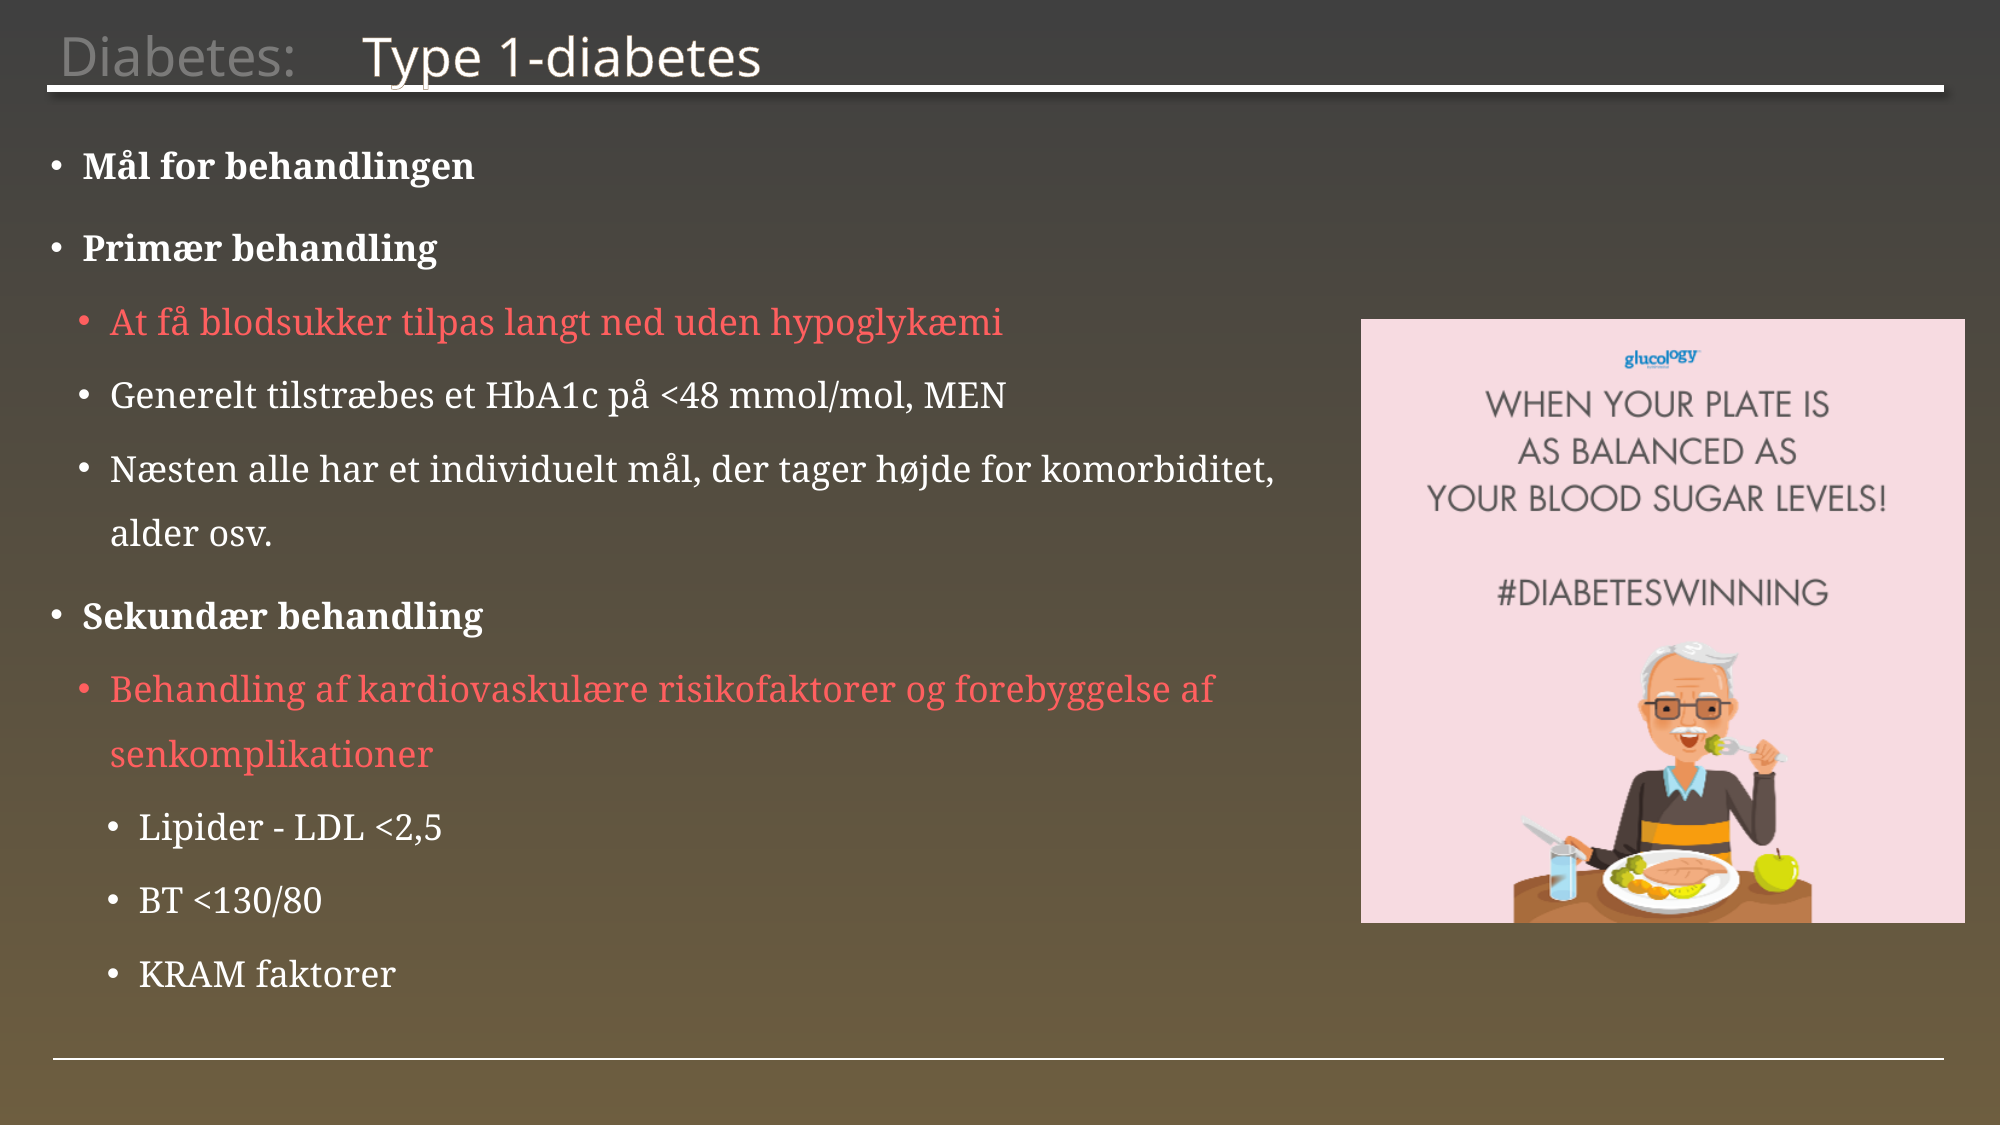

# Diabetes:
Type 1-diabetes
Mål for behandlingen
Primær behandling
At få blodsukker tilpas langt ned uden hypoglykæmi
Generelt tilstræbes et HbA1c på <48 mmol/mol, MEN
Næsten alle har et individuelt mål, der tager højde for komorbiditet, alder osv.
Sekundær behandling
Behandling af kardiovaskulære risikofaktorer og forebyggelse af senkomplikationer
Lipider - LDL <2,5
BT <130/80
KRAM faktorer